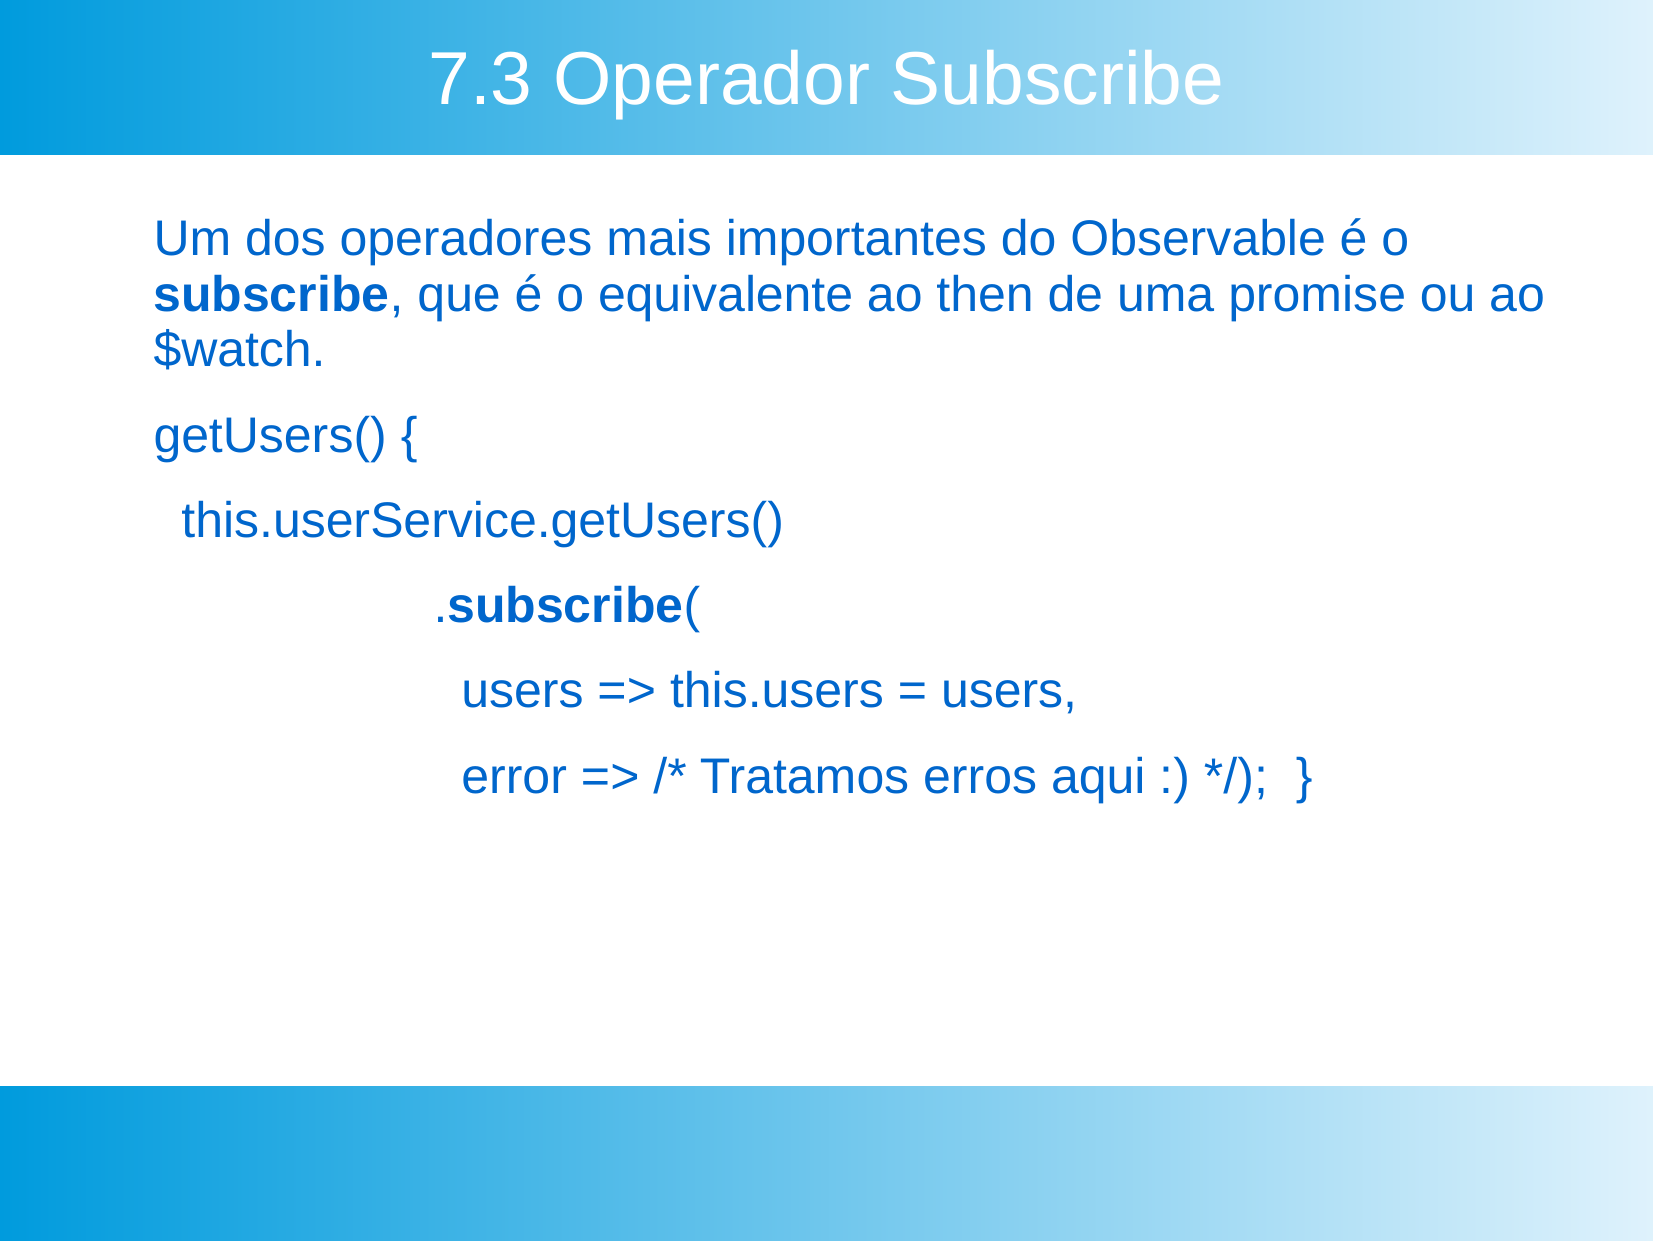

# 7.3 Operador Subscribe
Um dos operadores mais importantes do Observable é o subscribe, que é o equivalente ao then de uma promise ou ao $watch.
getUsers() {
 this.userService.getUsers()
 .subscribe(
 users => this.users = users,
 error => /* Tratamos erros aqui :) */); }